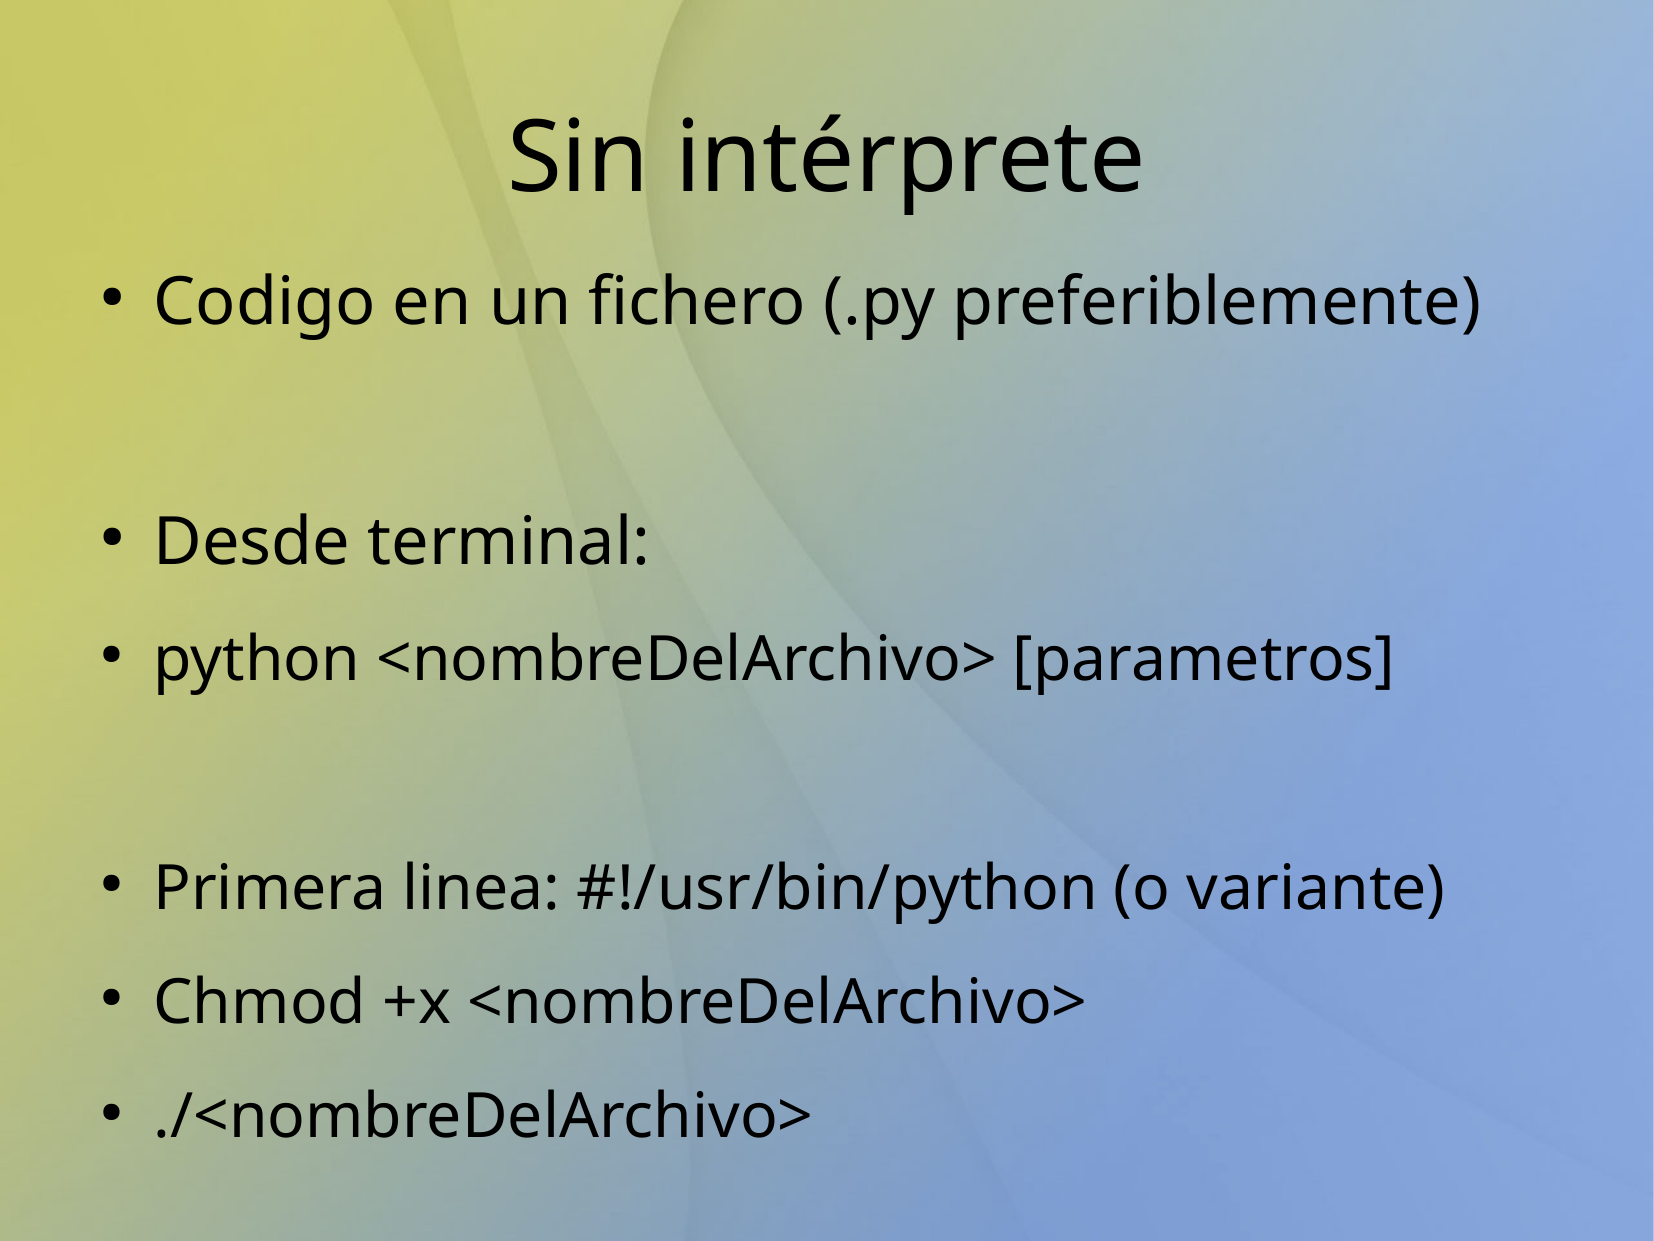

# Sin intérprete
Codigo en un fichero (.py preferiblemente)
Desde terminal:
python <nombreDelArchivo> [parametros]
Primera linea: #!/usr/bin/python (o variante)
Chmod +x <nombreDelArchivo>
./<nombreDelArchivo>